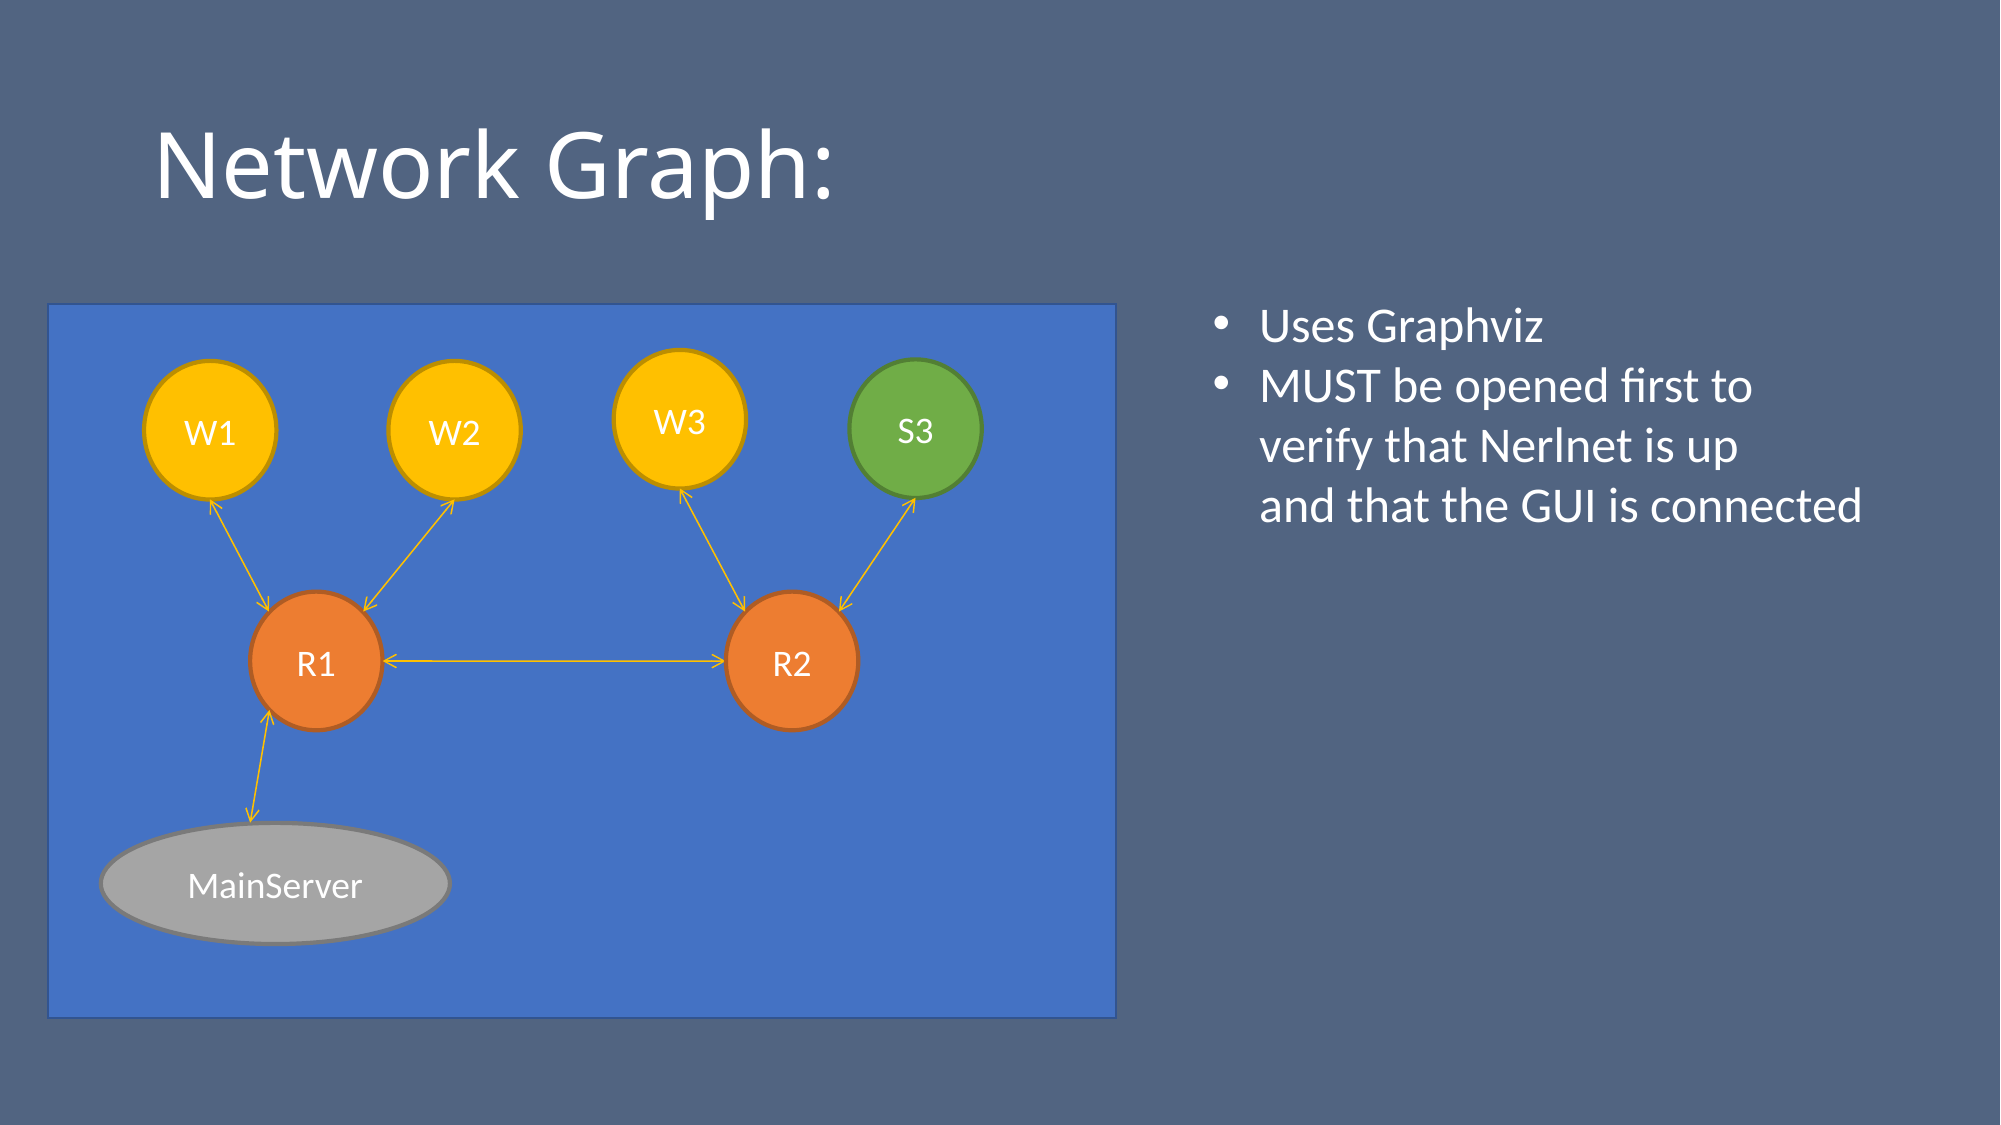

Network Graph:
Uses Graphviz
MUST be opened first to
verify that Nerlnet is up
and that the GUI is connected
W3
S3
W1
W2
R1
R2
MainServer